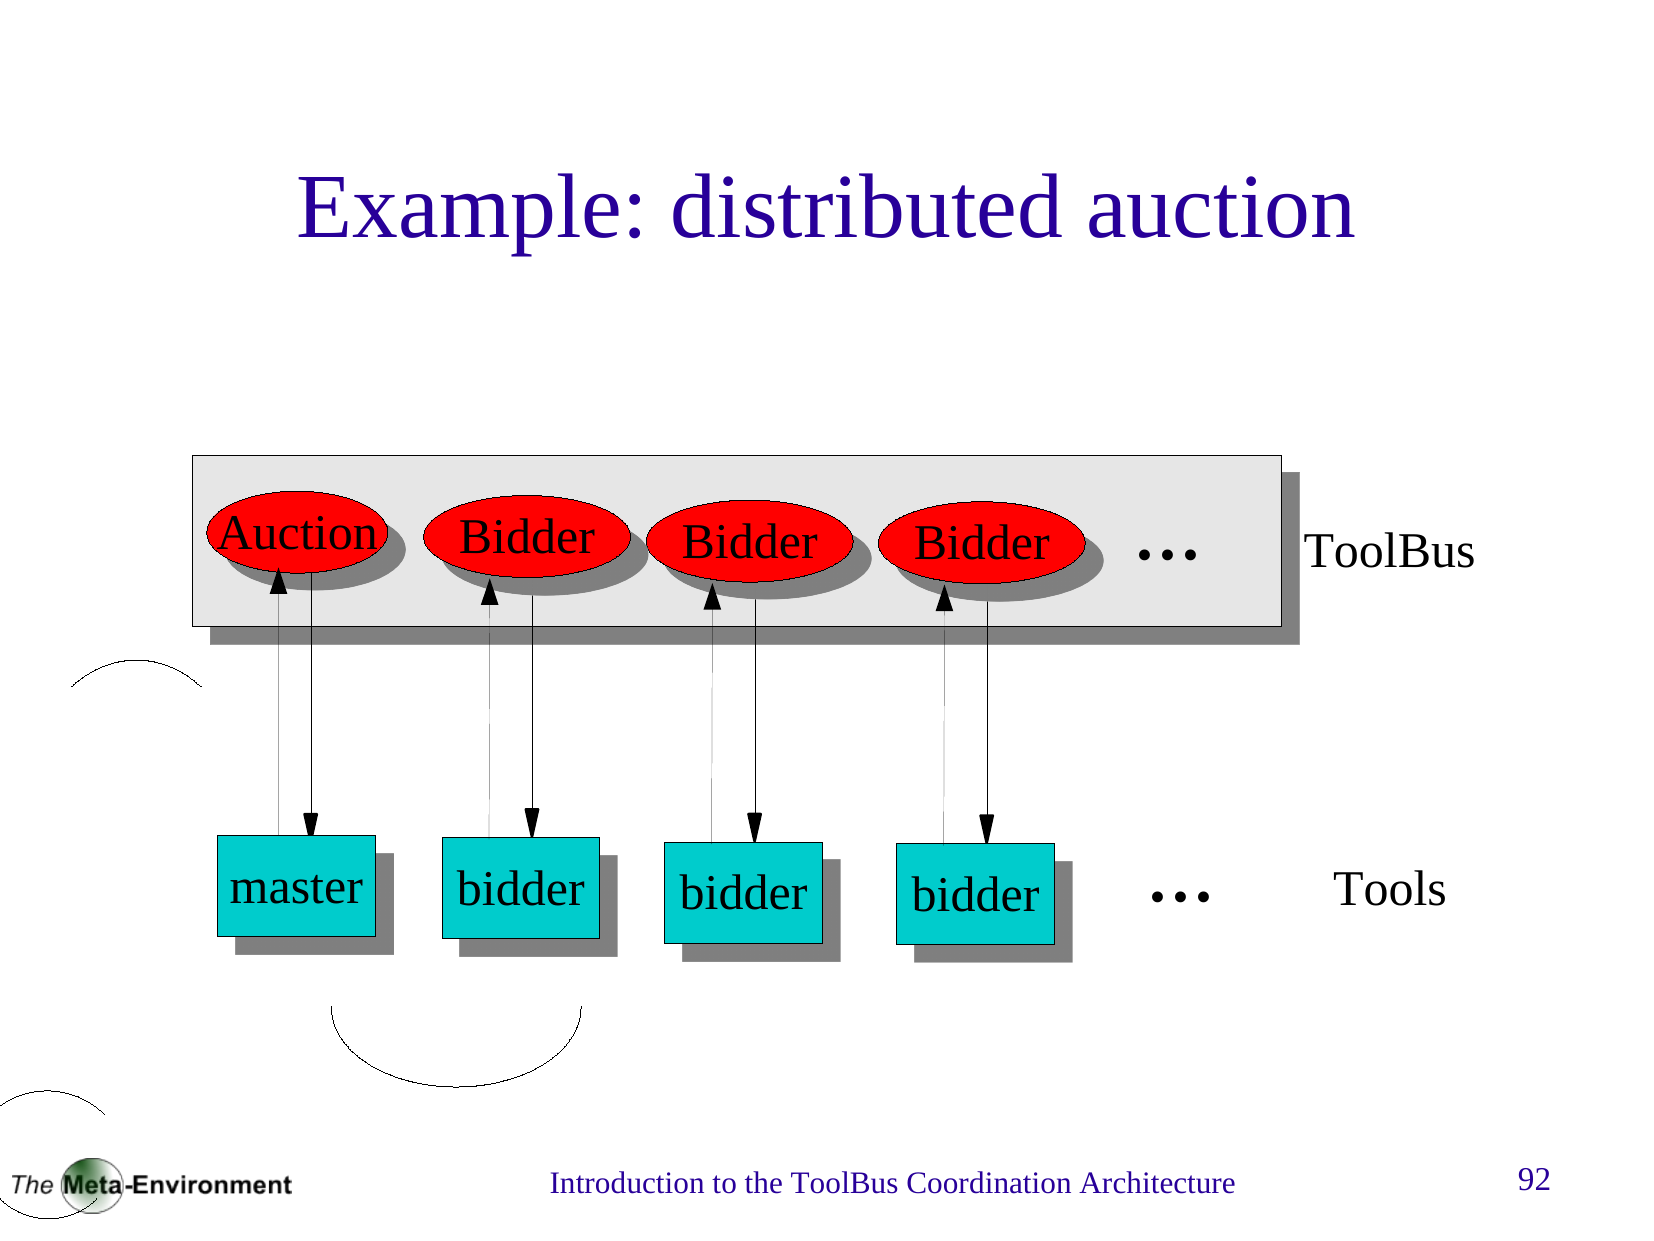

# Example: distributed auction
...
...
Auction
Bidder
bidder
Bidder
bidder
Bidder
bidder
ToolBus
master
Tools